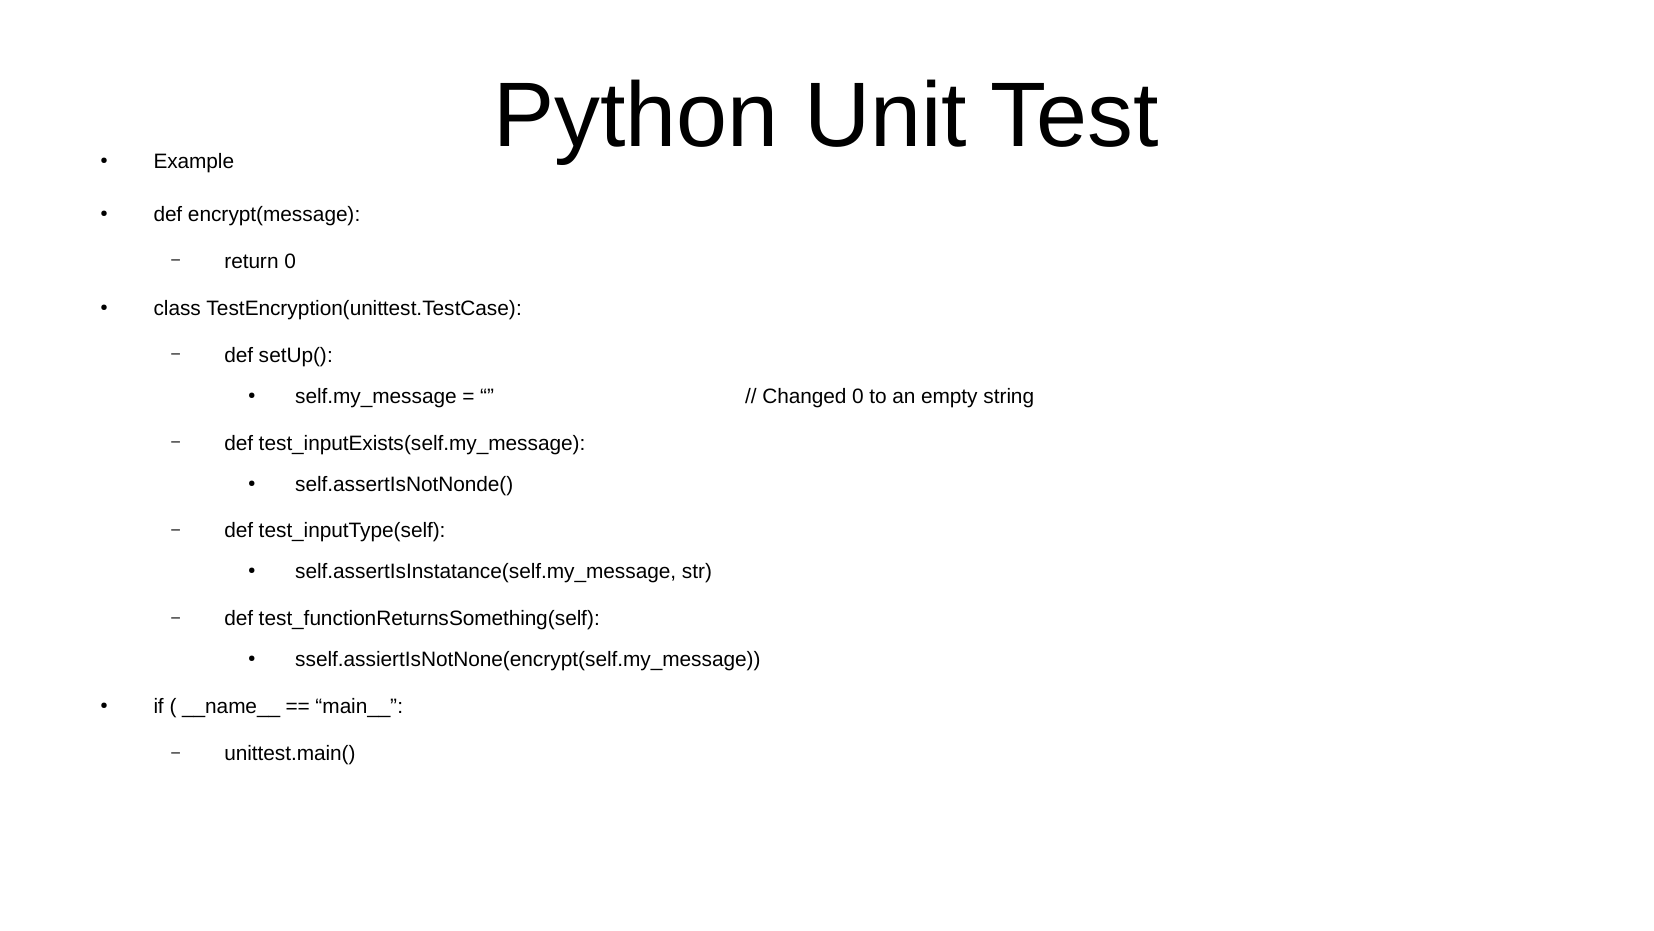

# Python Unit Test
Example
def encrypt(message):
return 0
class TestEncryption(unittest.TestCase):
def setUp():
self.my_message = “” 				// Changed 0 to an empty string
def test_inputExists(self.my_message):
self.assertIsNotNonde()
def test_inputType(self):
self.assertIsInstatance(self.my_message, str)
def test_functionReturnsSomething(self):
sself.assiertIsNotNone(encrypt(self.my_message))
if ( __name__ == “main__”:
unittest.main()